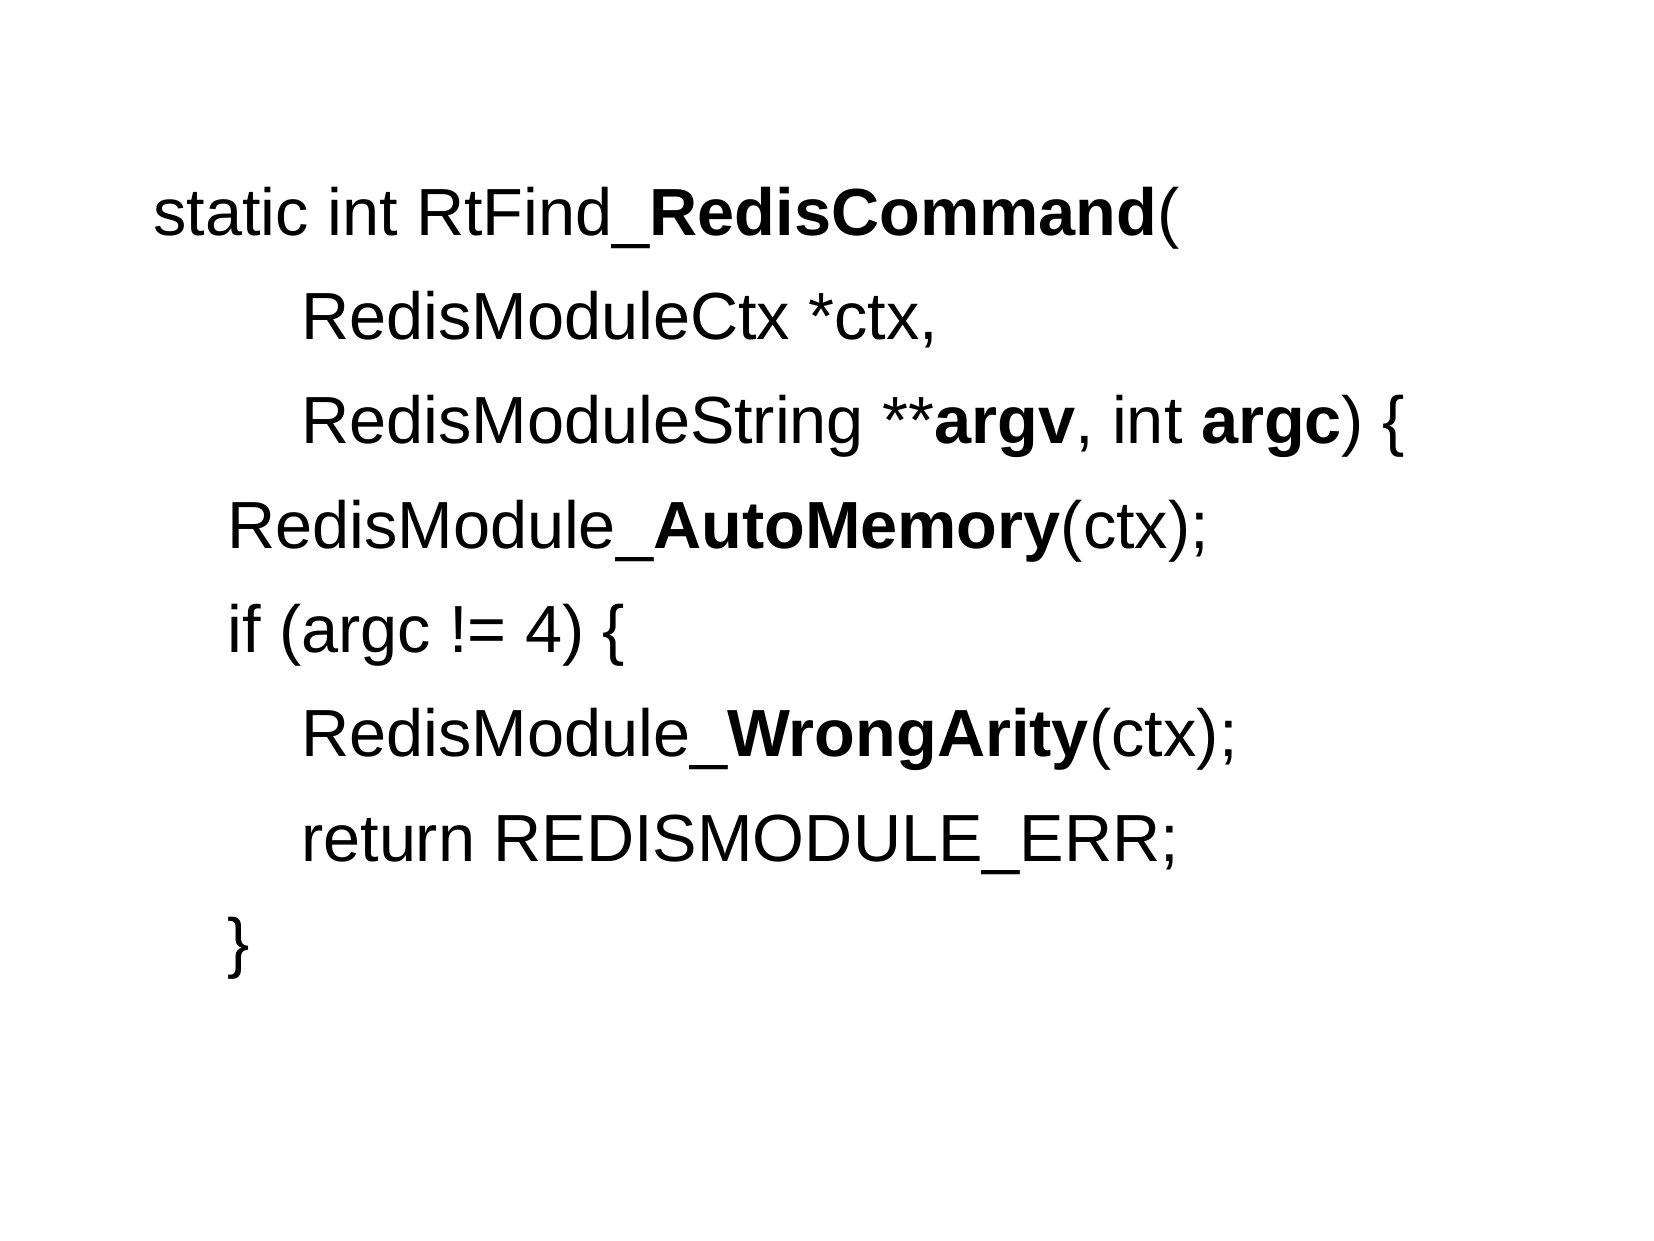

# static int RtFind_RedisCommand(
 RedisModuleCtx *ctx,
 RedisModuleString **argv, int argc) {
 RedisModule_AutoMemory(ctx);
 if (argc != 4) {
 RedisModule_WrongArity(ctx);
 return REDISMODULE_ERR;
 }